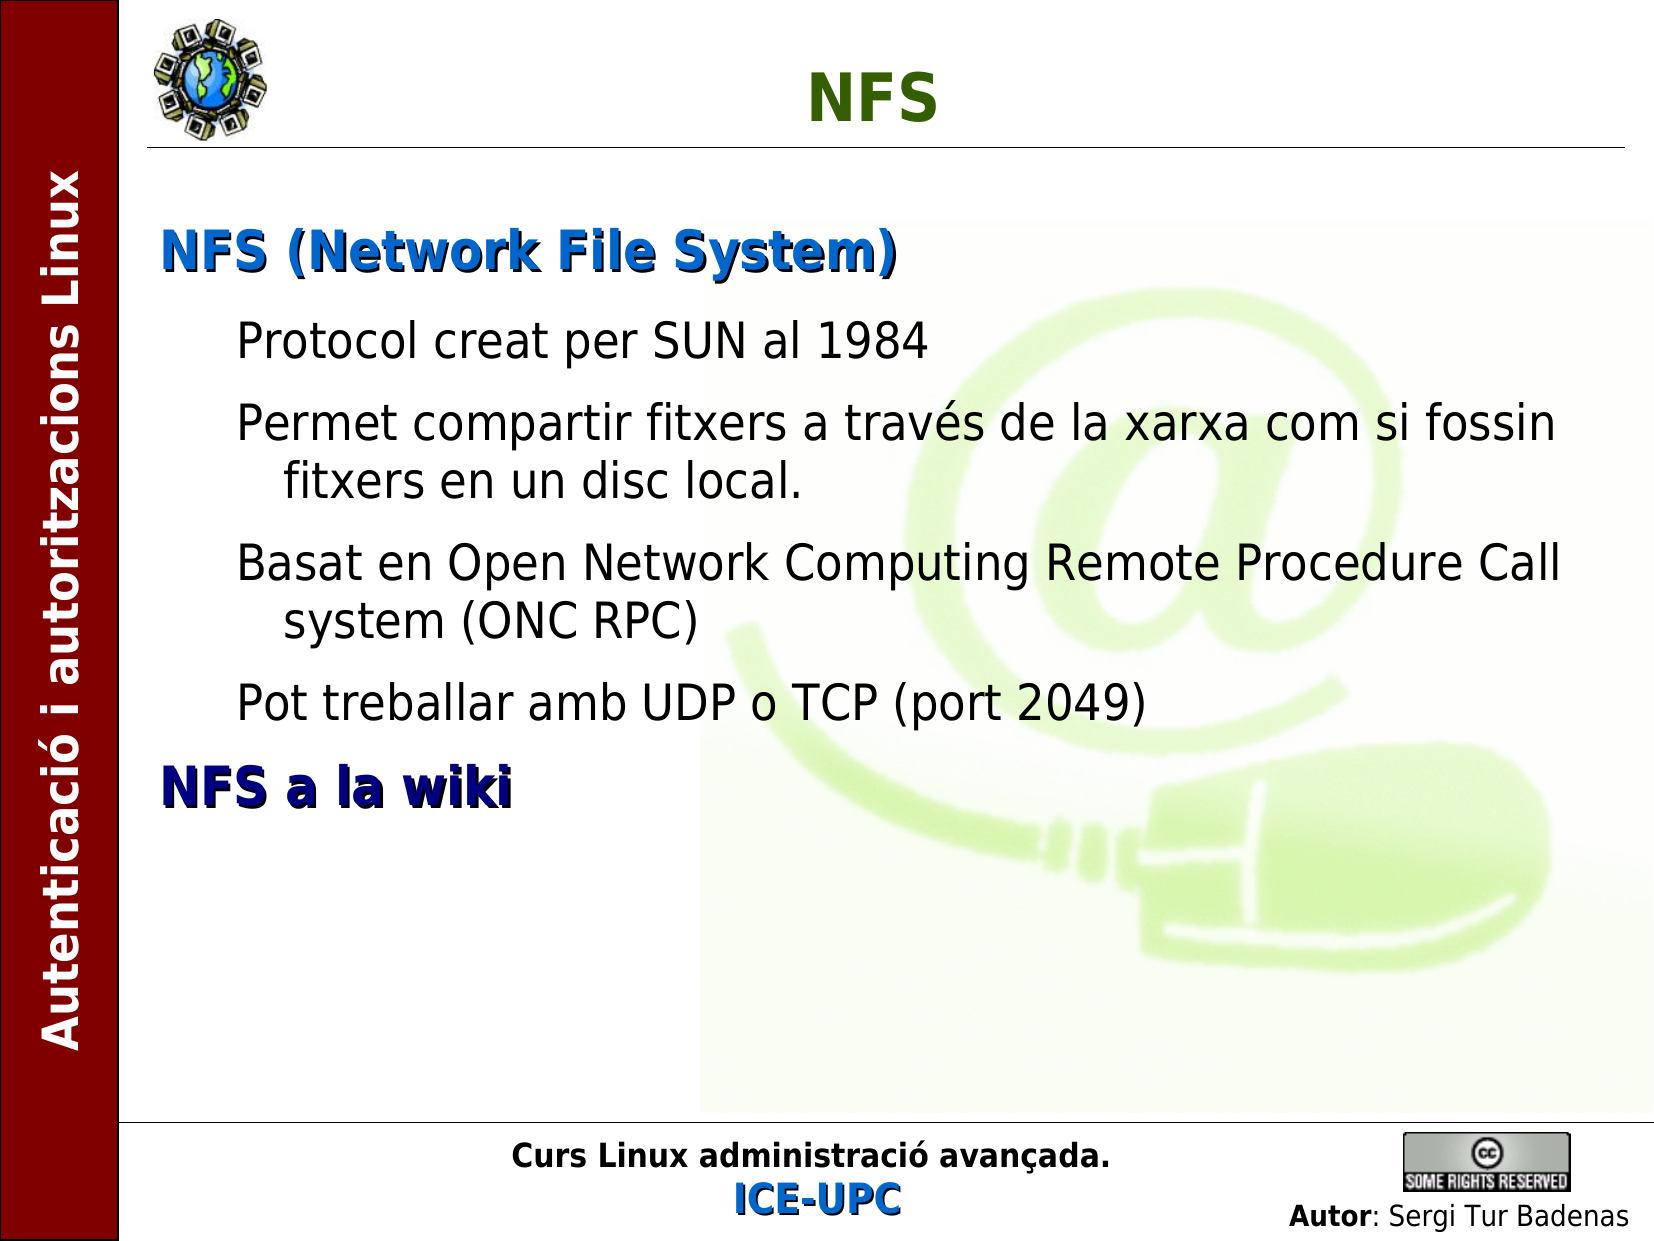

# NFS
NFS (Network File System)
Protocol creat per SUN al 1984
Permet compartir fitxers a través de la xarxa com si fossin fitxers en un disc local.
Basat en Open Network Computing Remote Procedure Call system (ONC RPC)
Pot treballar amb UDP o TCP (port 2049)
NFS a la wiki